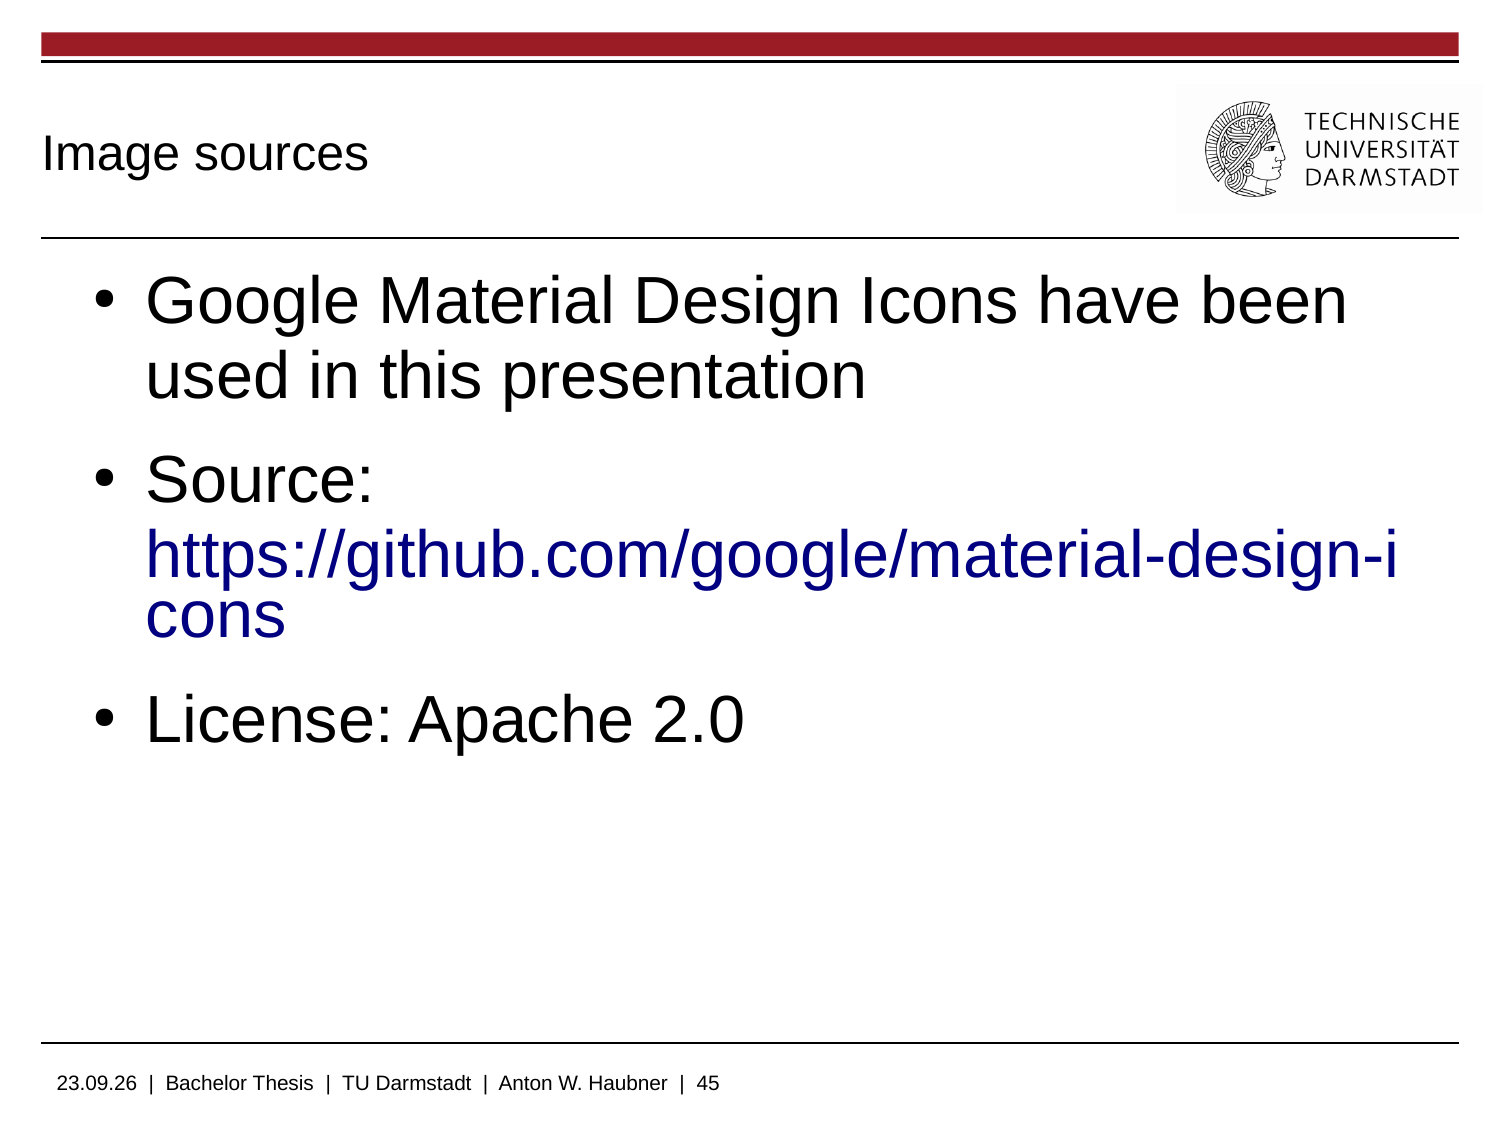

# Image sources
Google Material Design Icons have been used in this presentation
Source: https://github.com/google/material-design-icons
License: Apache 2.0